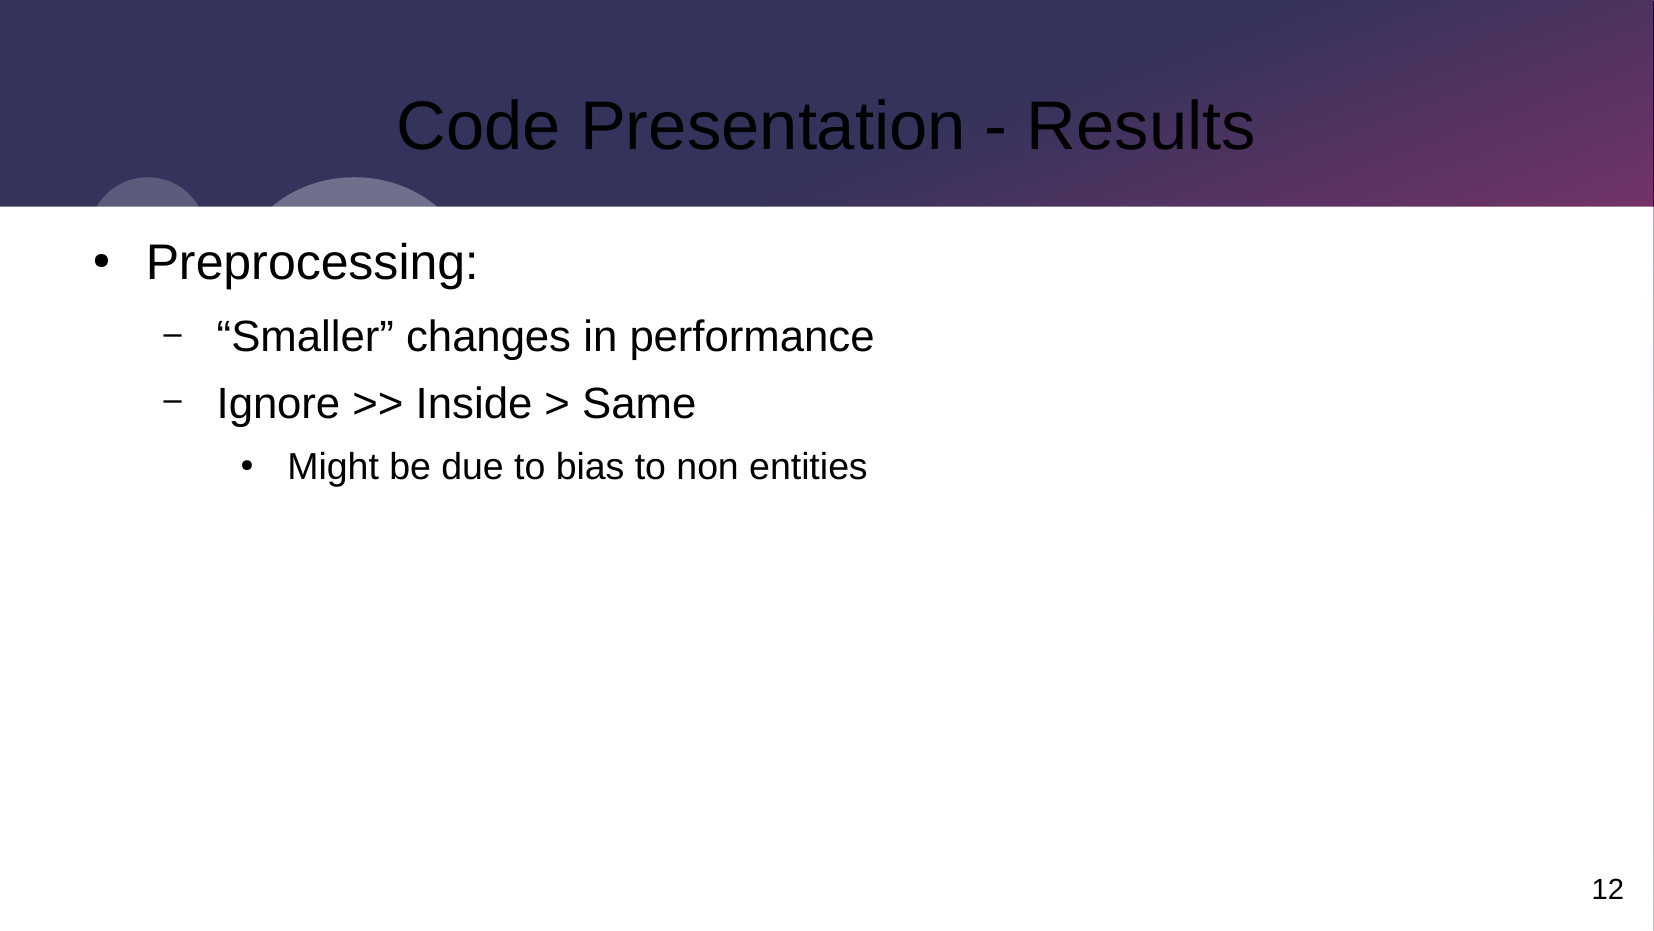

# Code Presentation - Results
Preprocessing:
“Smaller” changes in performance
Ignore >> Inside > Same
Might be due to bias to non entities